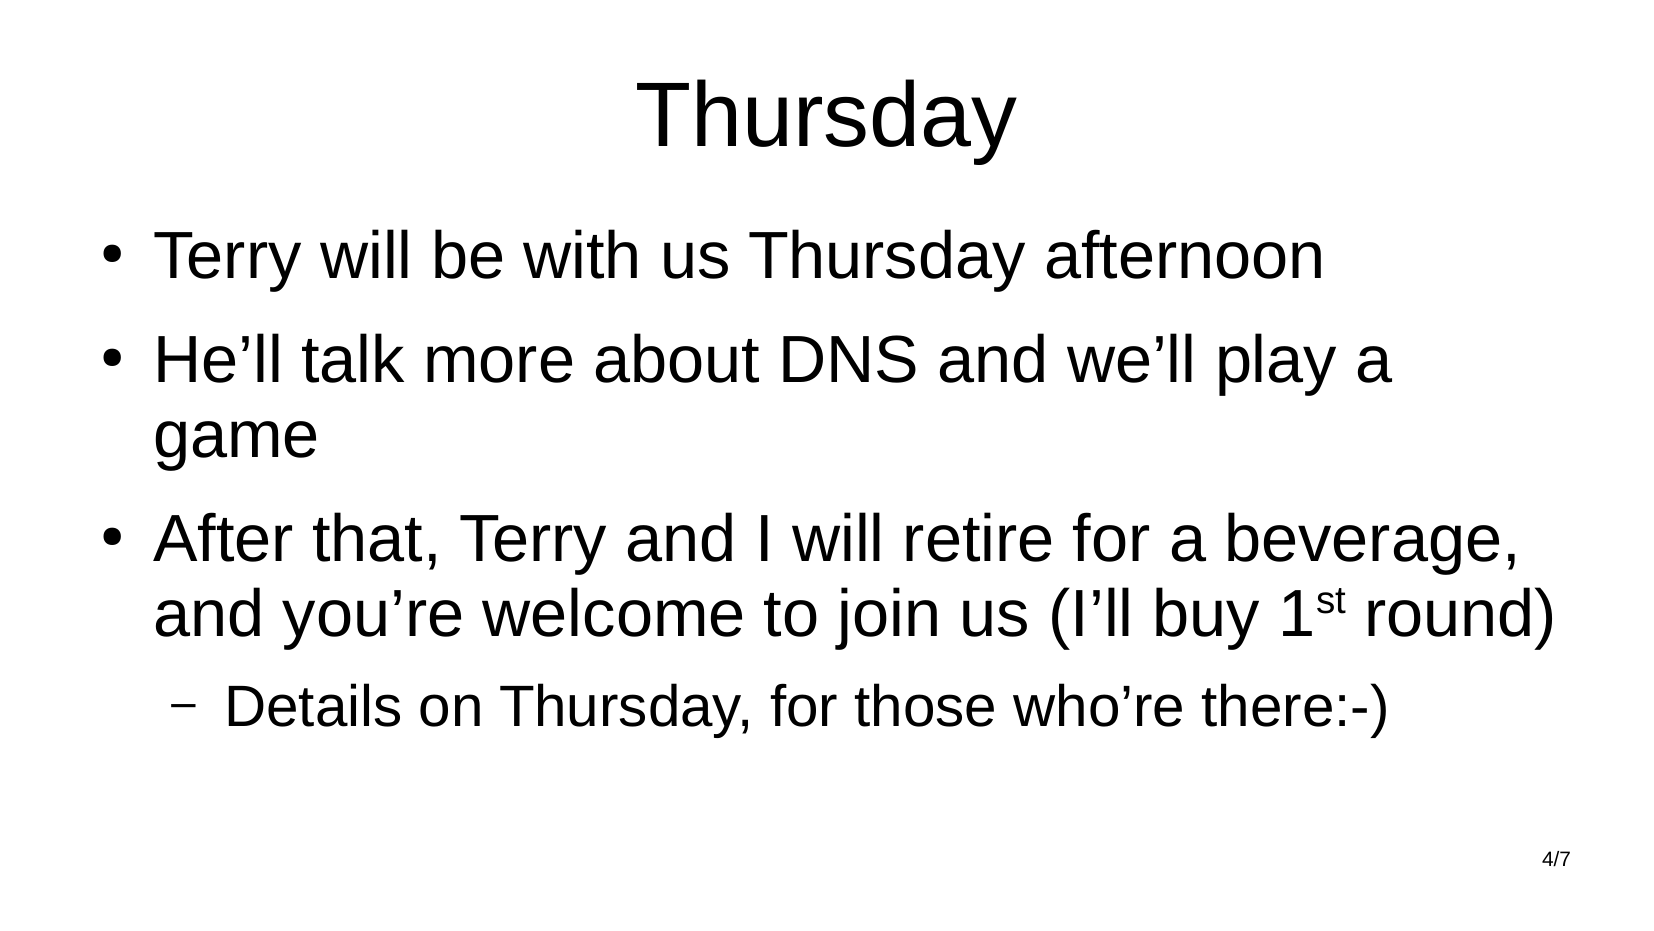

# Thursday
Terry will be with us Thursday afternoon
He’ll talk more about DNS and we’ll play a game
After that, Terry and I will retire for a beverage, and you’re welcome to join us (I’ll buy 1st round)
Details on Thursday, for those who’re there:-)
4